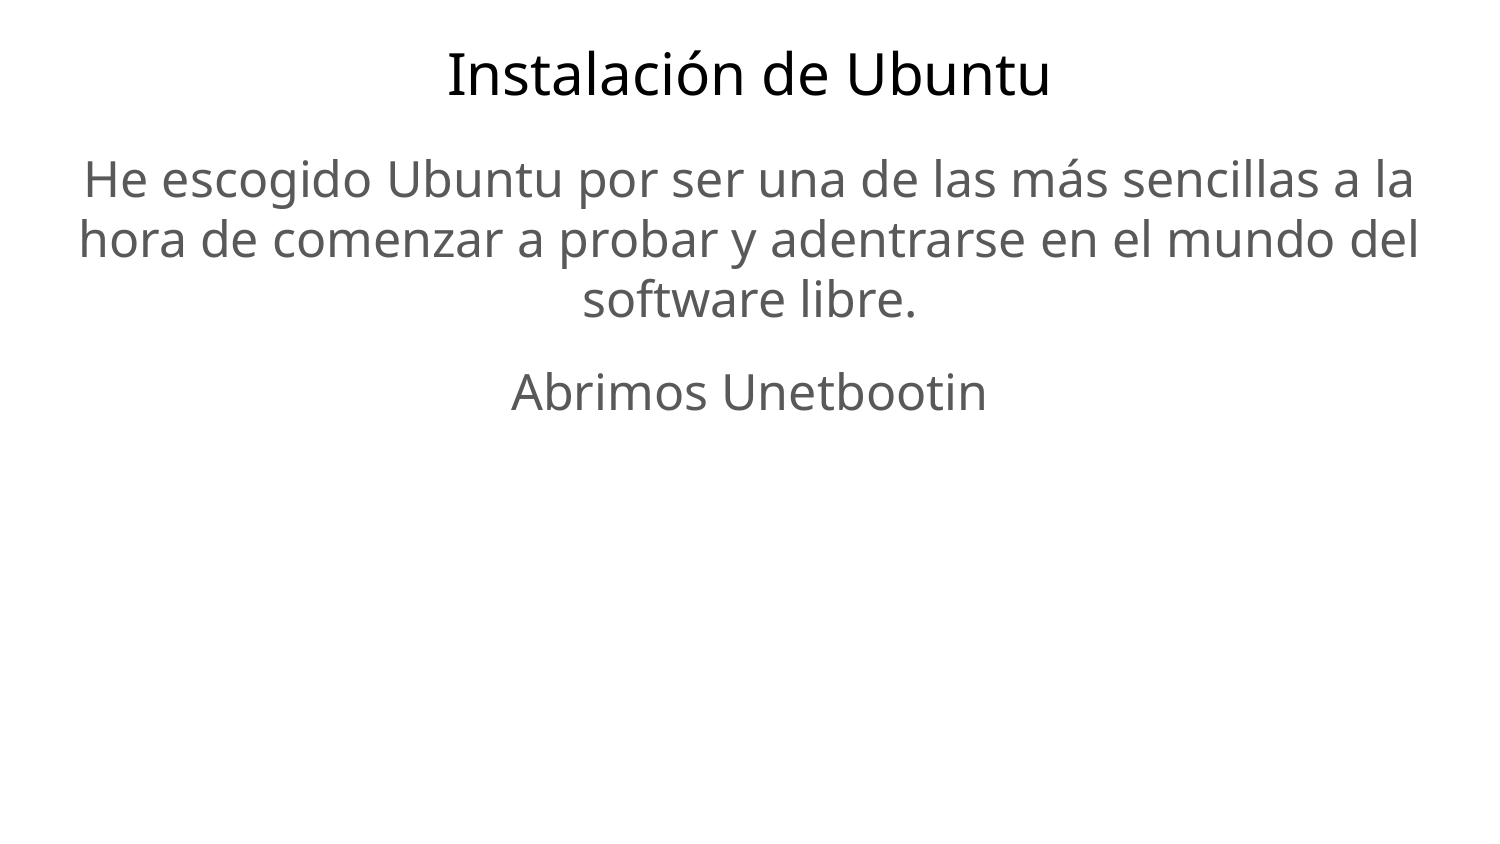

# Instalación de Ubuntu
He escogido Ubuntu por ser una de las más sencillas a la hora de comenzar a probar y adentrarse en el mundo del software libre.
Abrimos Unetbootin